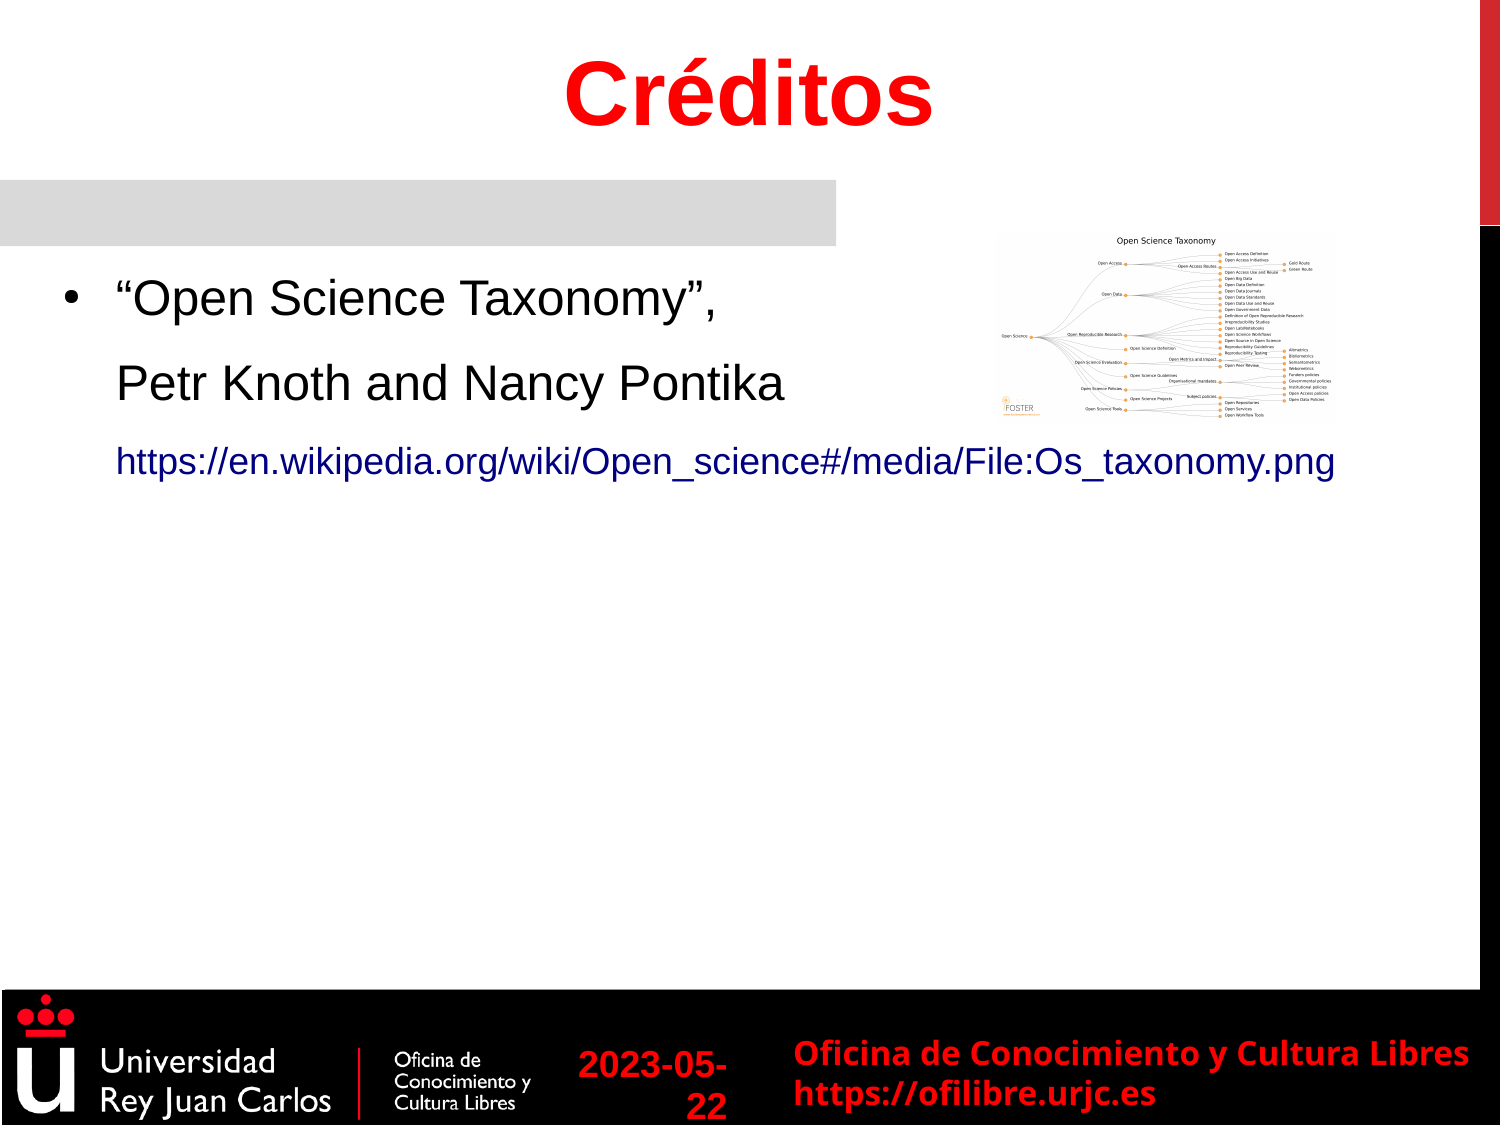

# Créditos
“Open Science Taxonomy”,
Petr Knoth and Nancy Pontika
https://en.wikipedia.org/wiki/Open_science#/media/File:Os_taxonomy.png